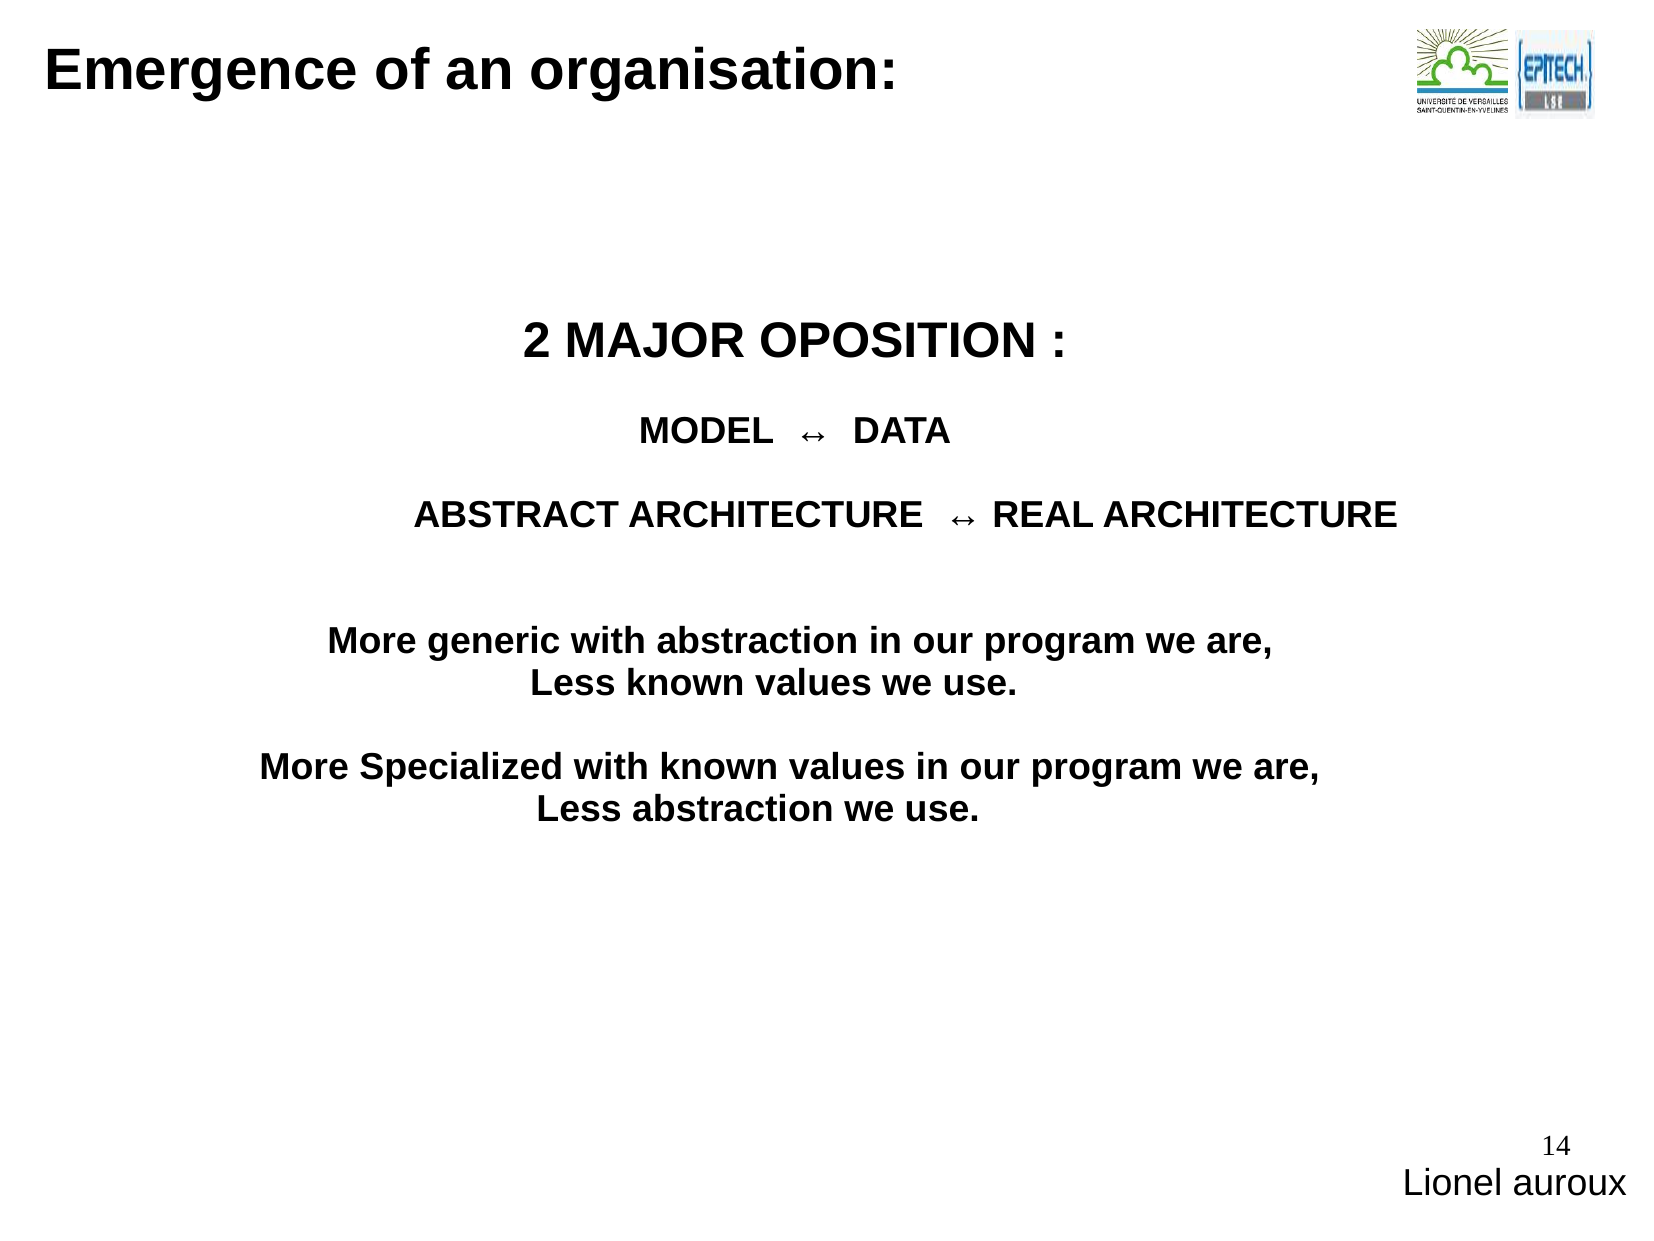

Emergence of an organisation:
		2 MAJOR OPOSITION :
		MODEL ↔ DATA
					ABSTRACT ARCHITECTURE ↔ REAL ARCHITECTURE
		 More generic with abstraction in our program we are,
	 Less known values we use.
		More Specialized with known values in our program we are,
	Less abstraction we use.
14
Lionel auroux